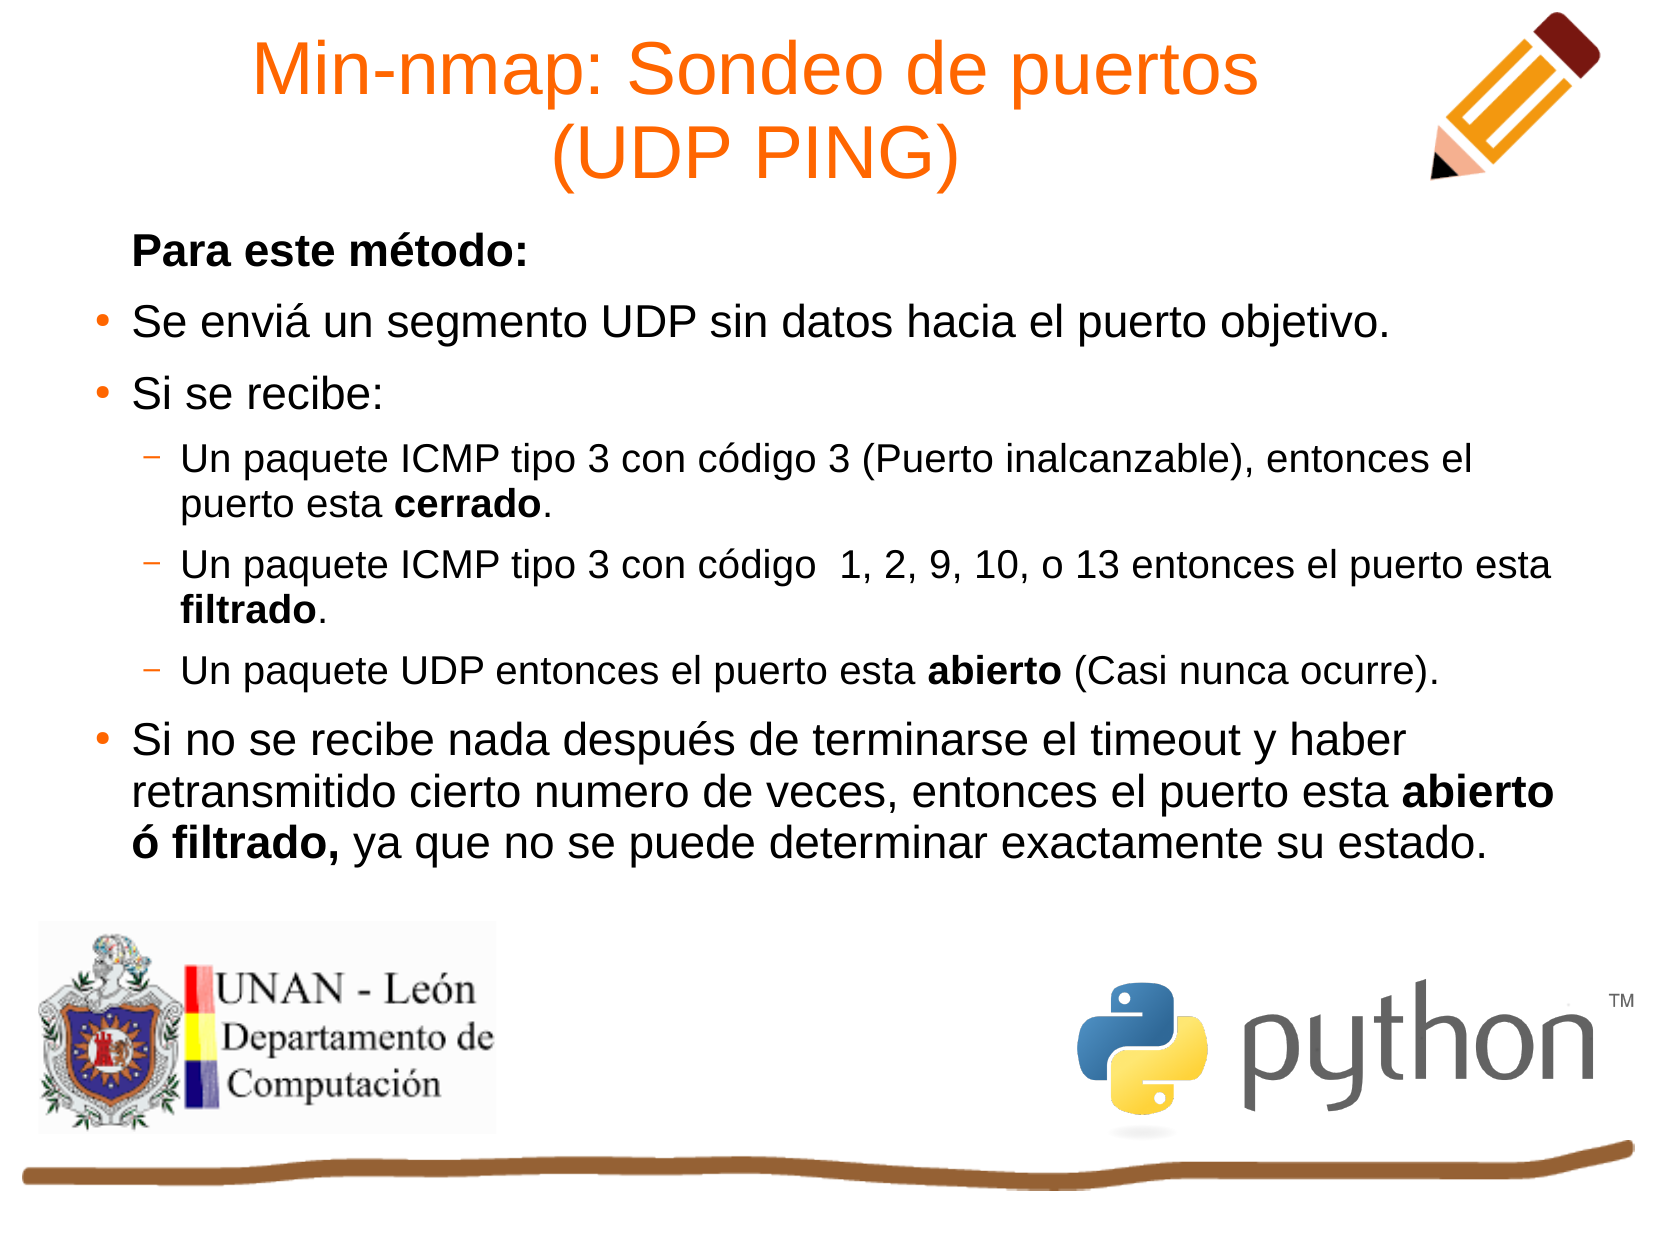

# Min-nmap: Sondeo de puertos (UDP PING)
Para este método:
Se enviá un segmento UDP sin datos hacia el puerto objetivo.
Si se recibe:
Un paquete ICMP tipo 3 con código 3 (Puerto inalcanzable), entonces el puerto esta cerrado.
Un paquete ICMP tipo 3 con código 1, 2, 9, 10, o 13 entonces el puerto esta filtrado.
Un paquete UDP entonces el puerto esta abierto (Casi nunca ocurre).
Si no se recibe nada después de terminarse el timeout y haber retransmitido cierto numero de veces, entonces el puerto esta abierto ó filtrado, ya que no se puede determinar exactamente su estado.